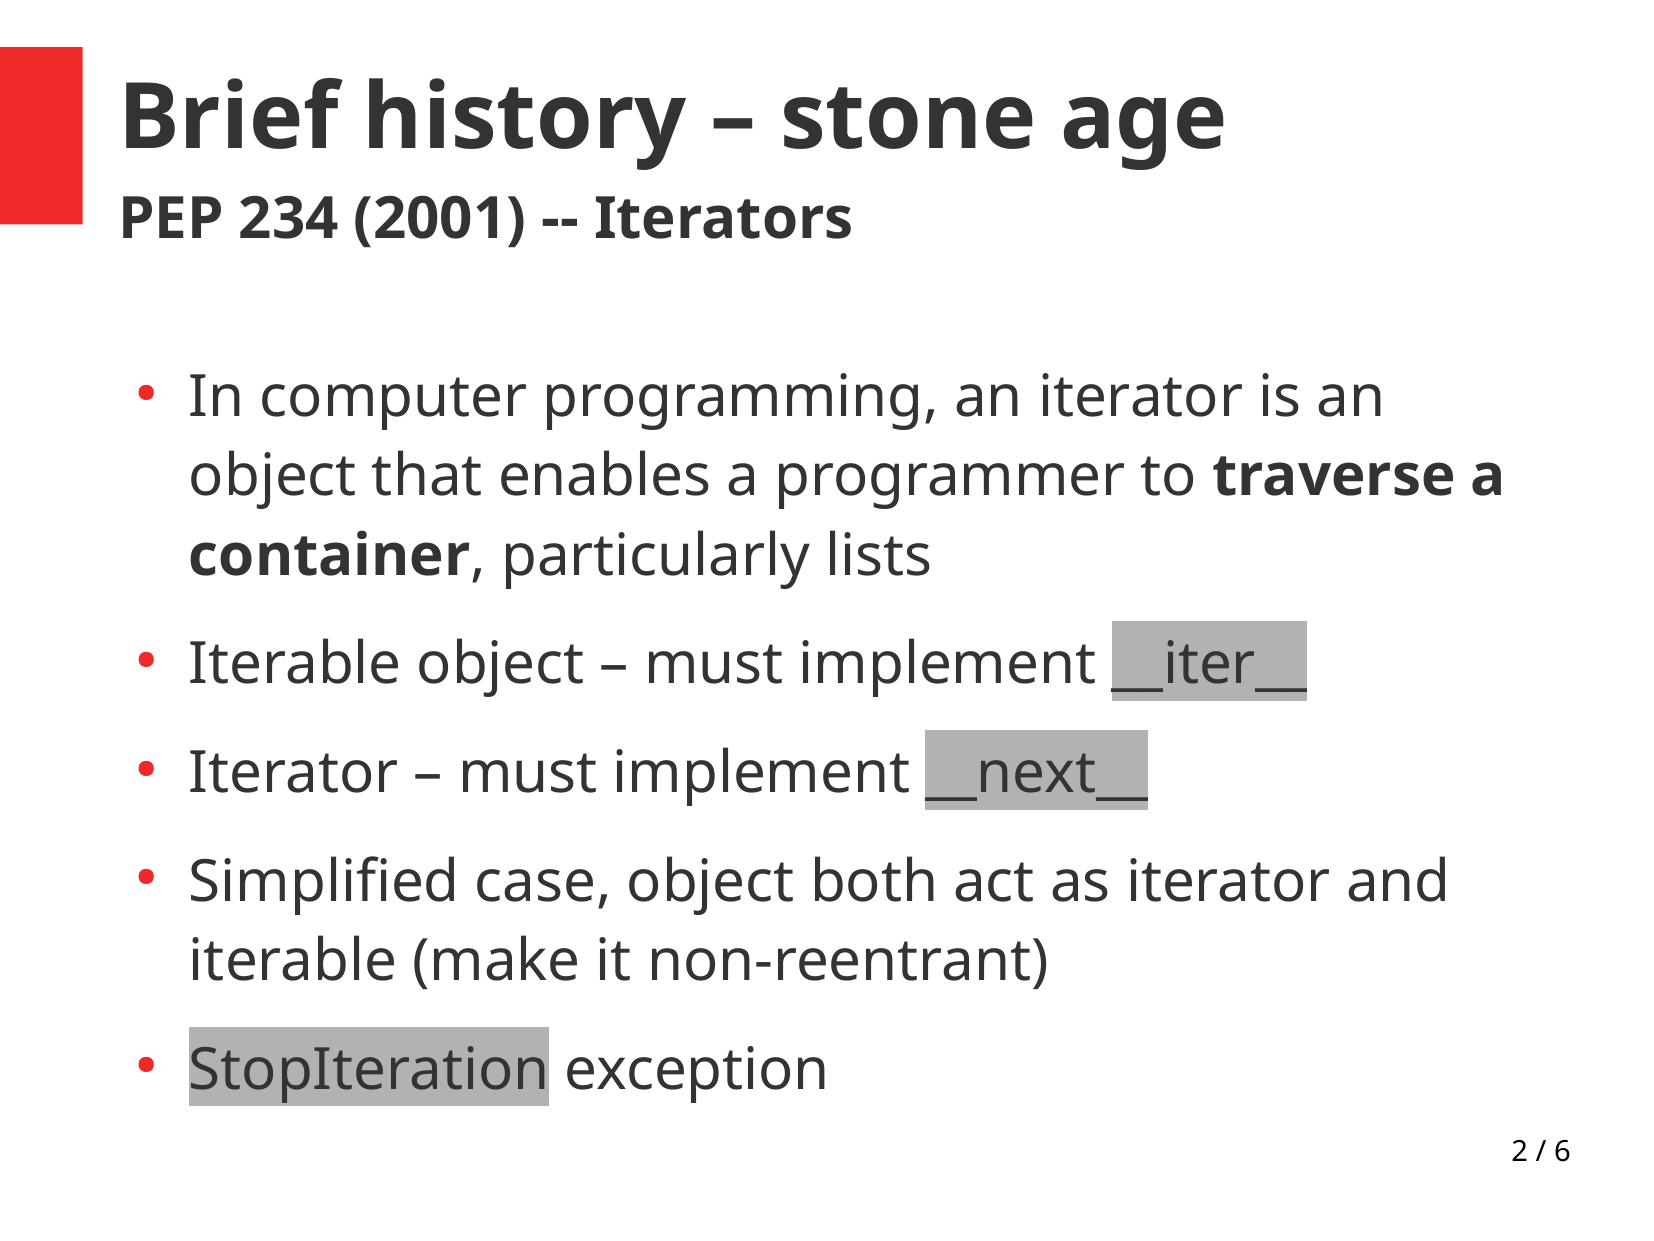

# Brief history – stone age PEP 234 (2001) -- Iterators
In computer programming, an iterator is an object that enables a programmer to traverse a container, particularly lists
Iterable object – must implement __iter__
Iterator – must implement __next__
Simplified case, object both act as iterator and iterable (make it non-reentrant)
StopIteration exception
2